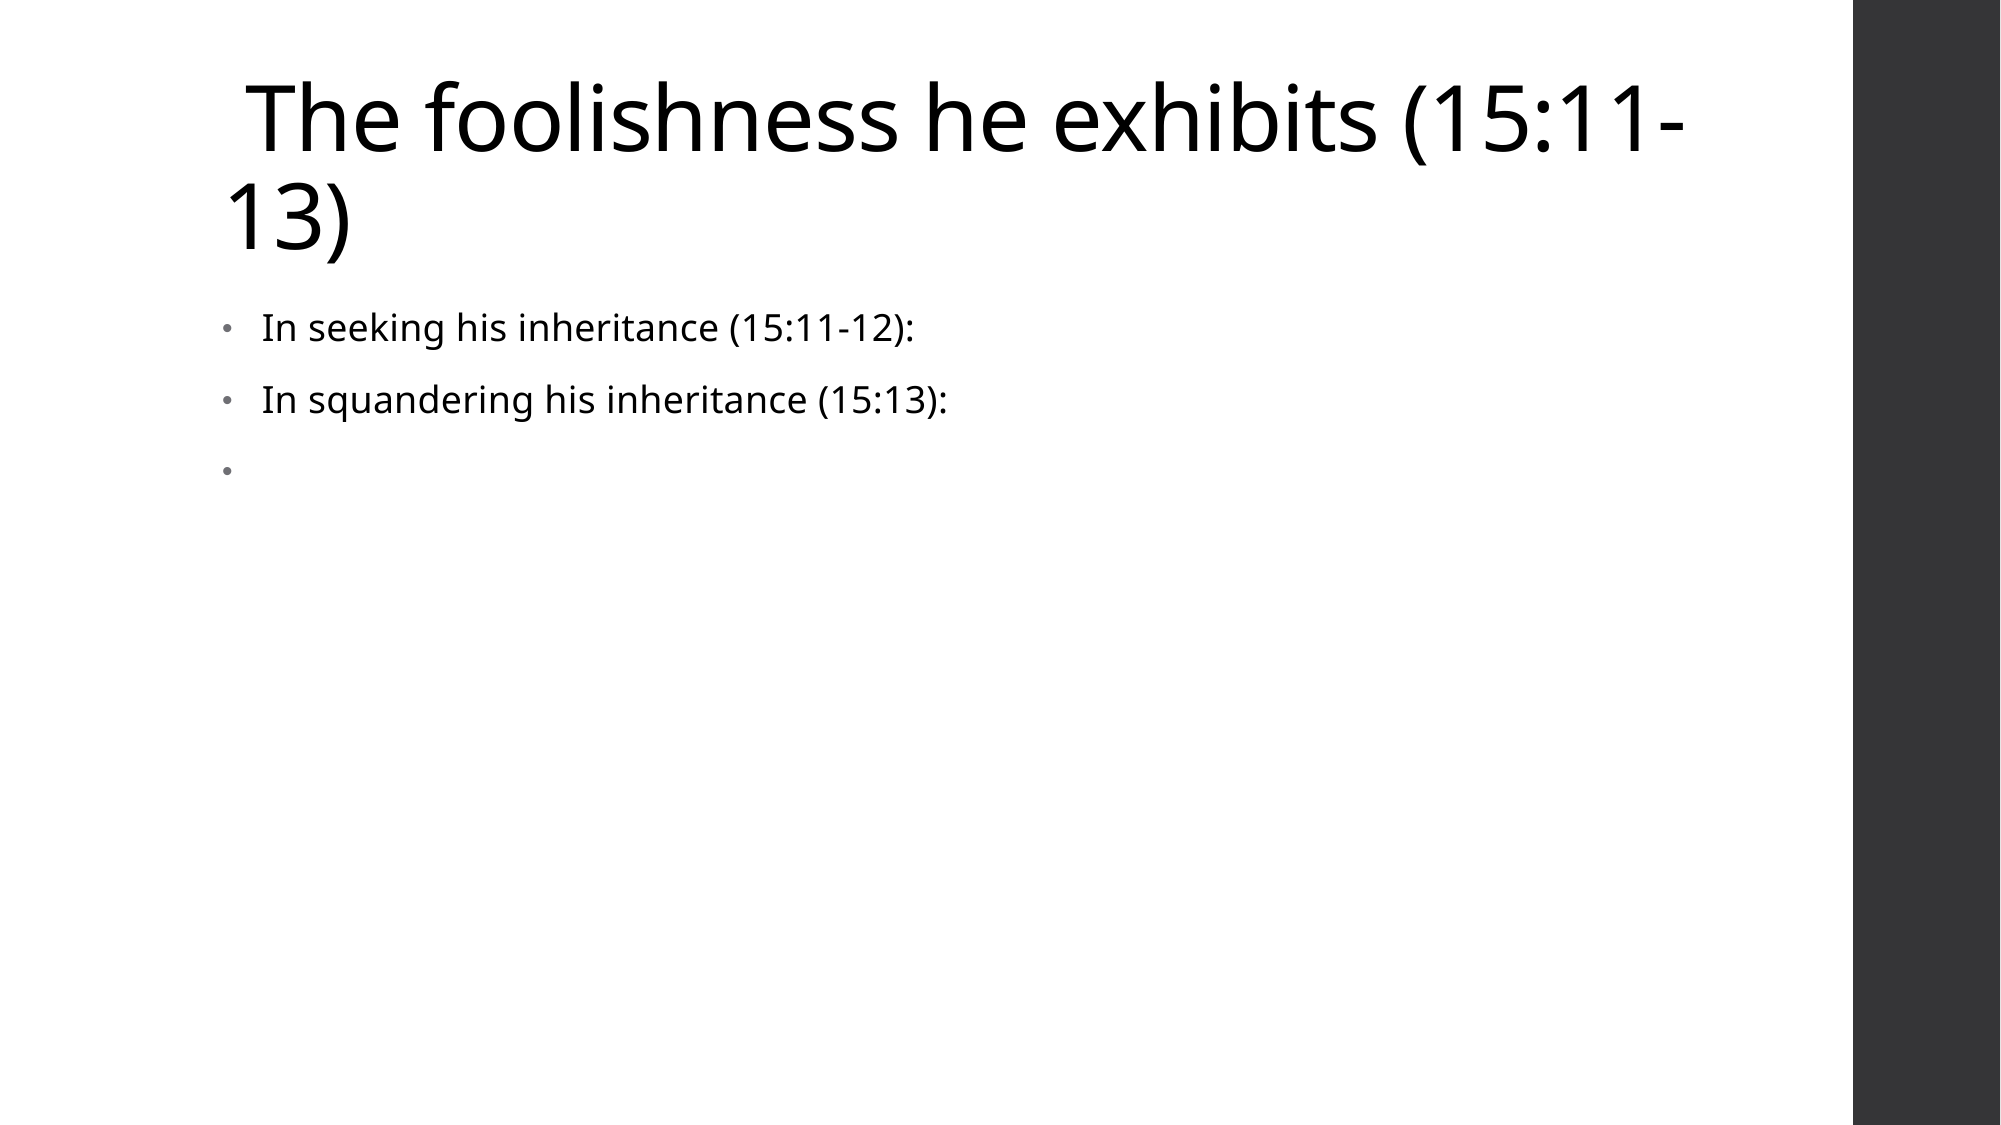

# The foolishness he exhibits (15:11-13)
 In seeking his inheritance (15:11-12):
 In squandering his inheritance (15:13):